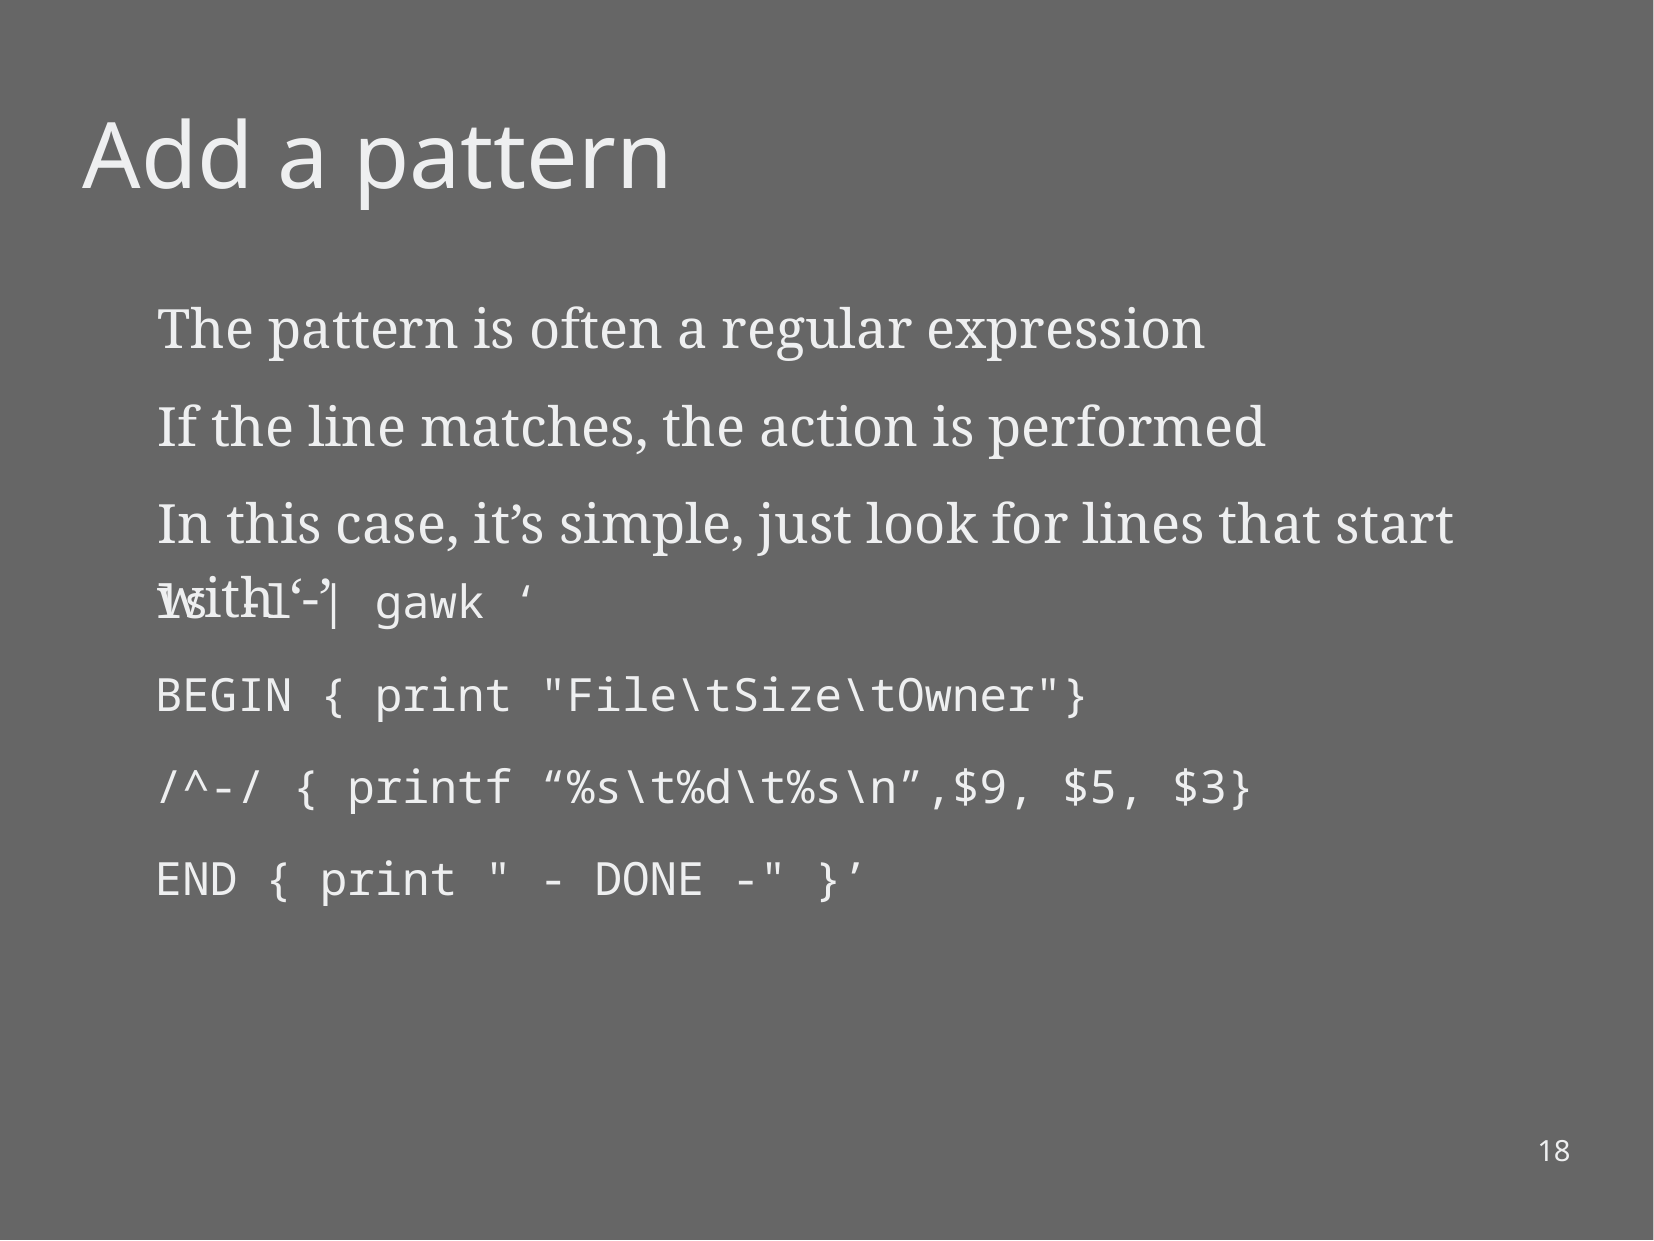

# Add a pattern
The pattern is often a regular expression
If the line matches, the action is performed
In this case, it’s simple, just look for lines that start with ‘-’
 ls -l | gawk ‘
 BEGIN { print "File\tSize\tOwner"}
 /^-/ { printf “%s\t%d\t%s\n”,$9, $5, $3}
 END { print " - DONE -" }’
18